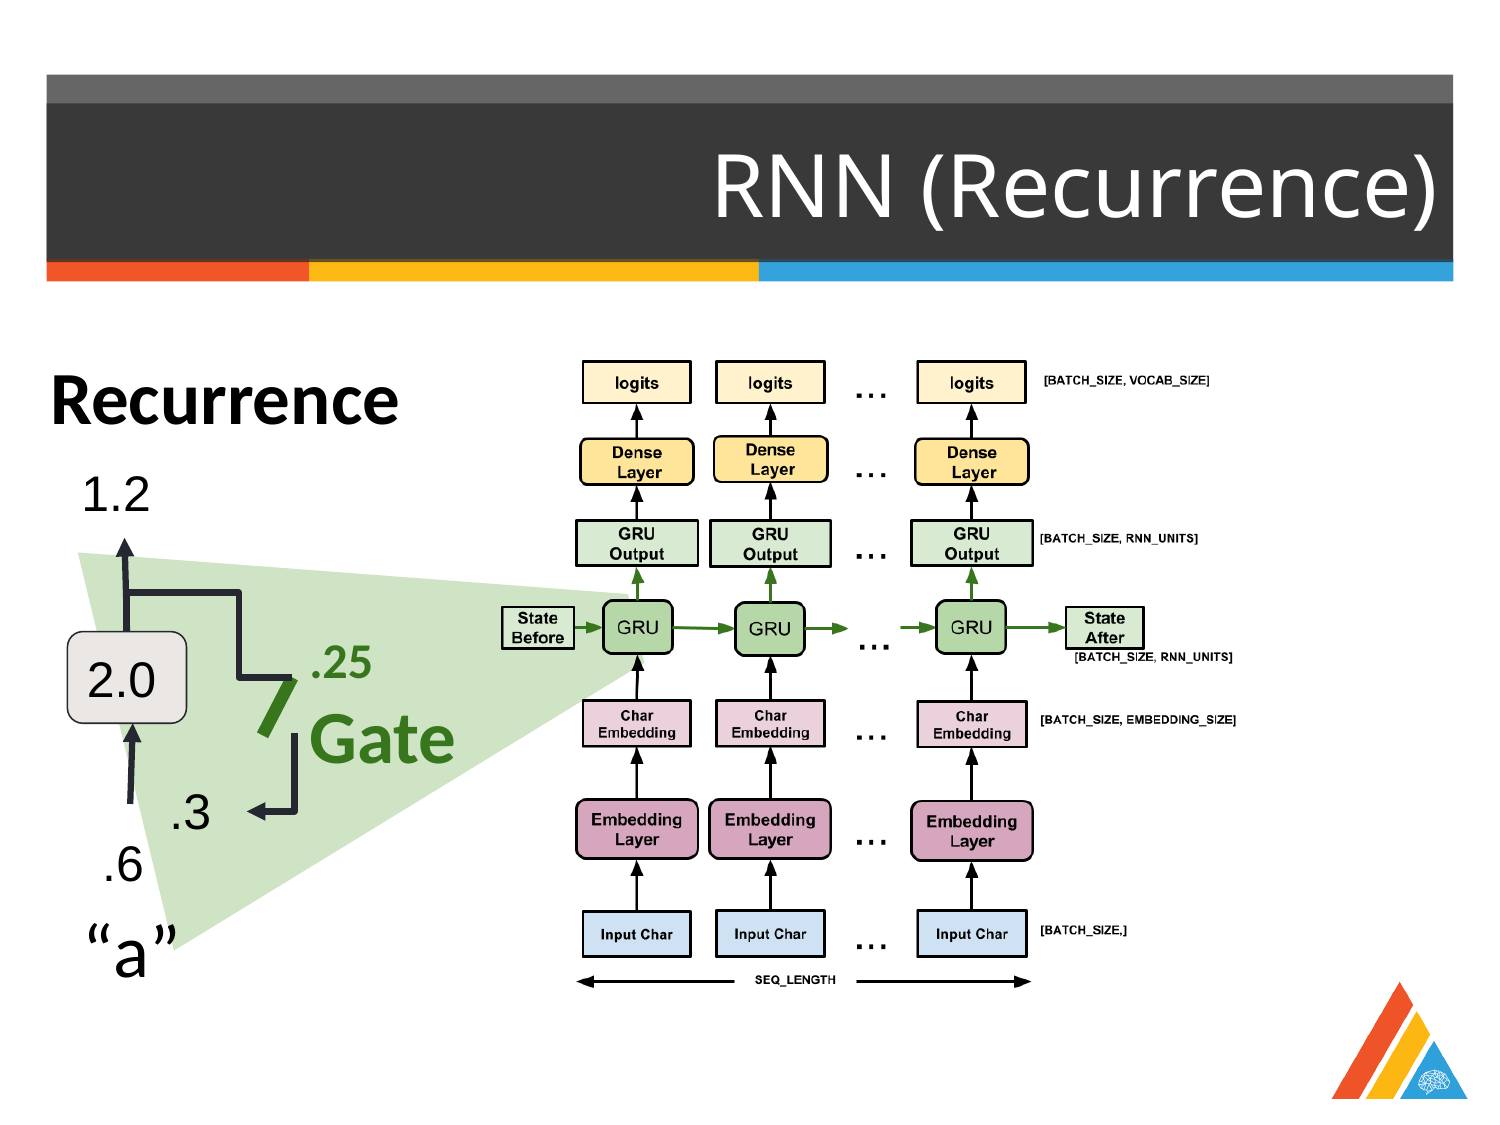

# RNN (Recurrence)
Recurrence
1.2
.25
Gate
2.0
.3
.6
“a”